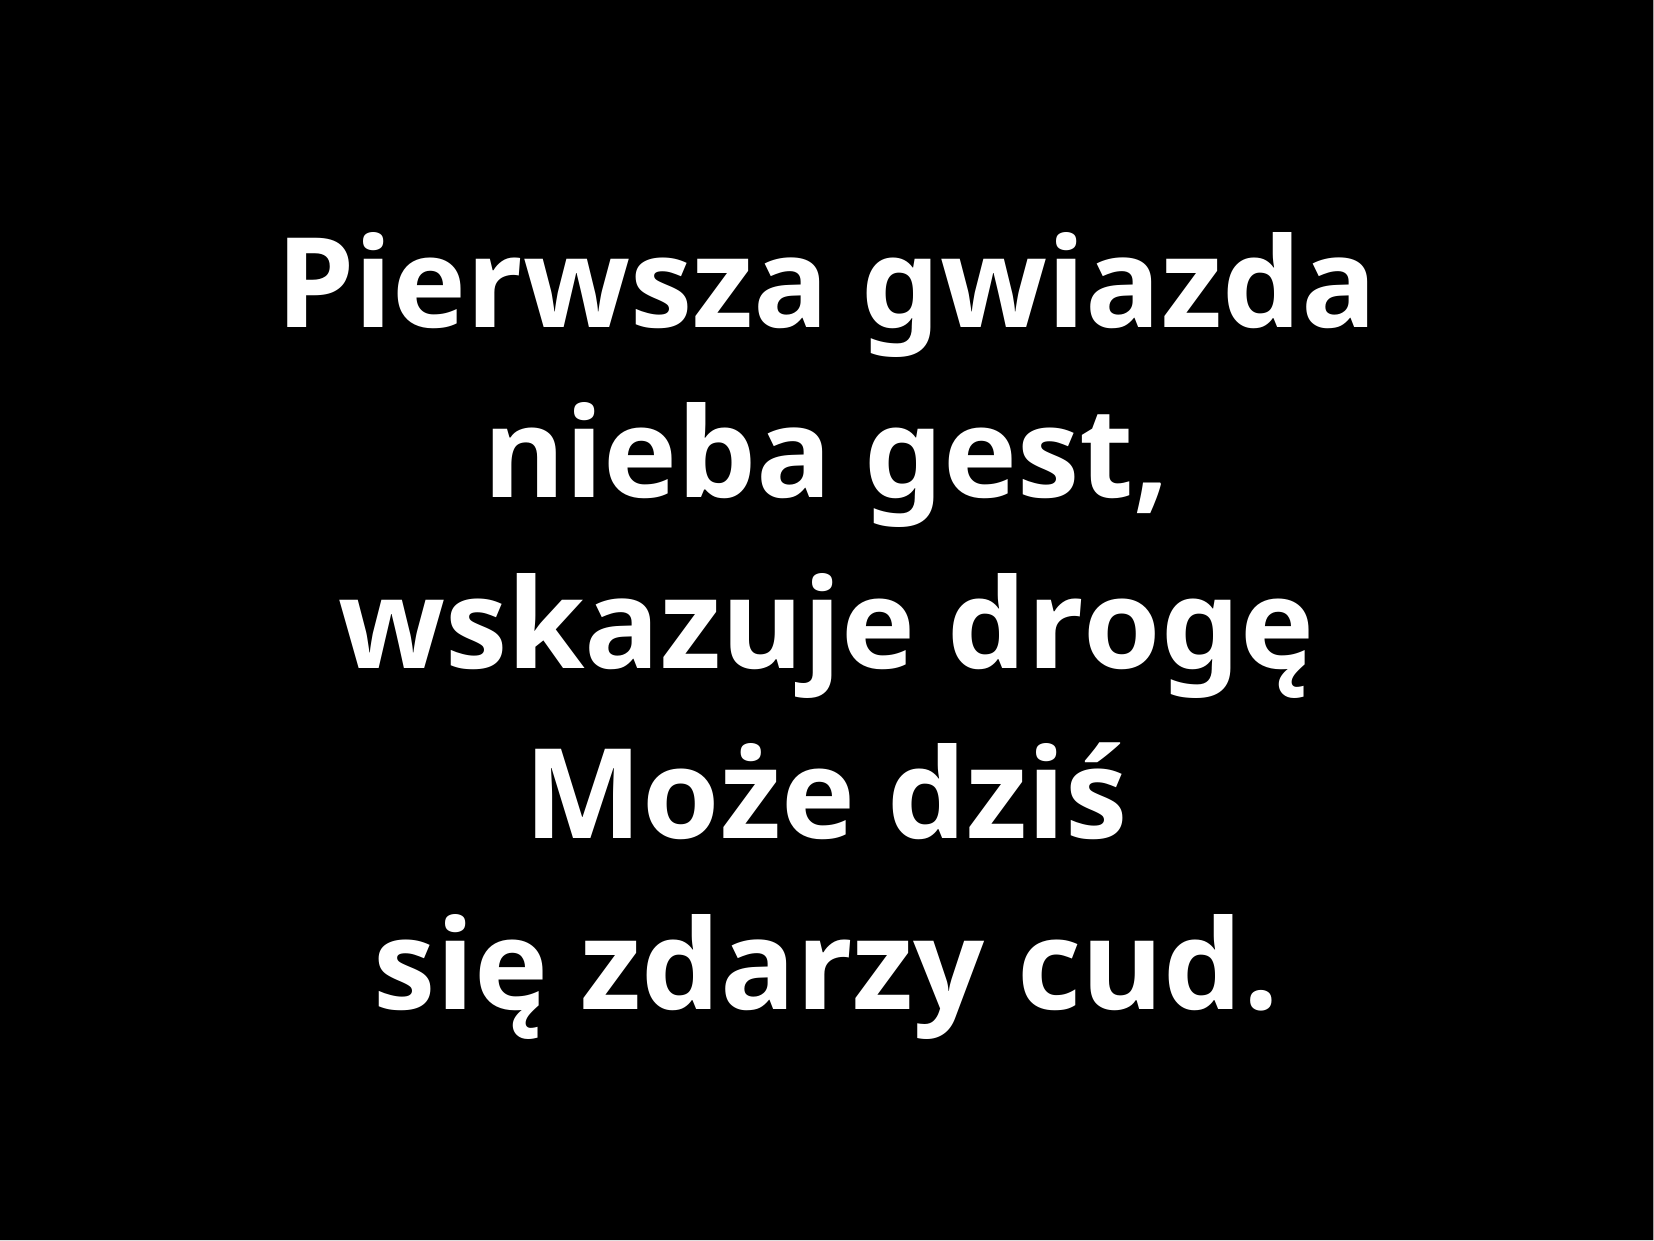

# Pierwsza gwiazda nieba gest, wskazuje drogę Może dziś się zdarzy cud.